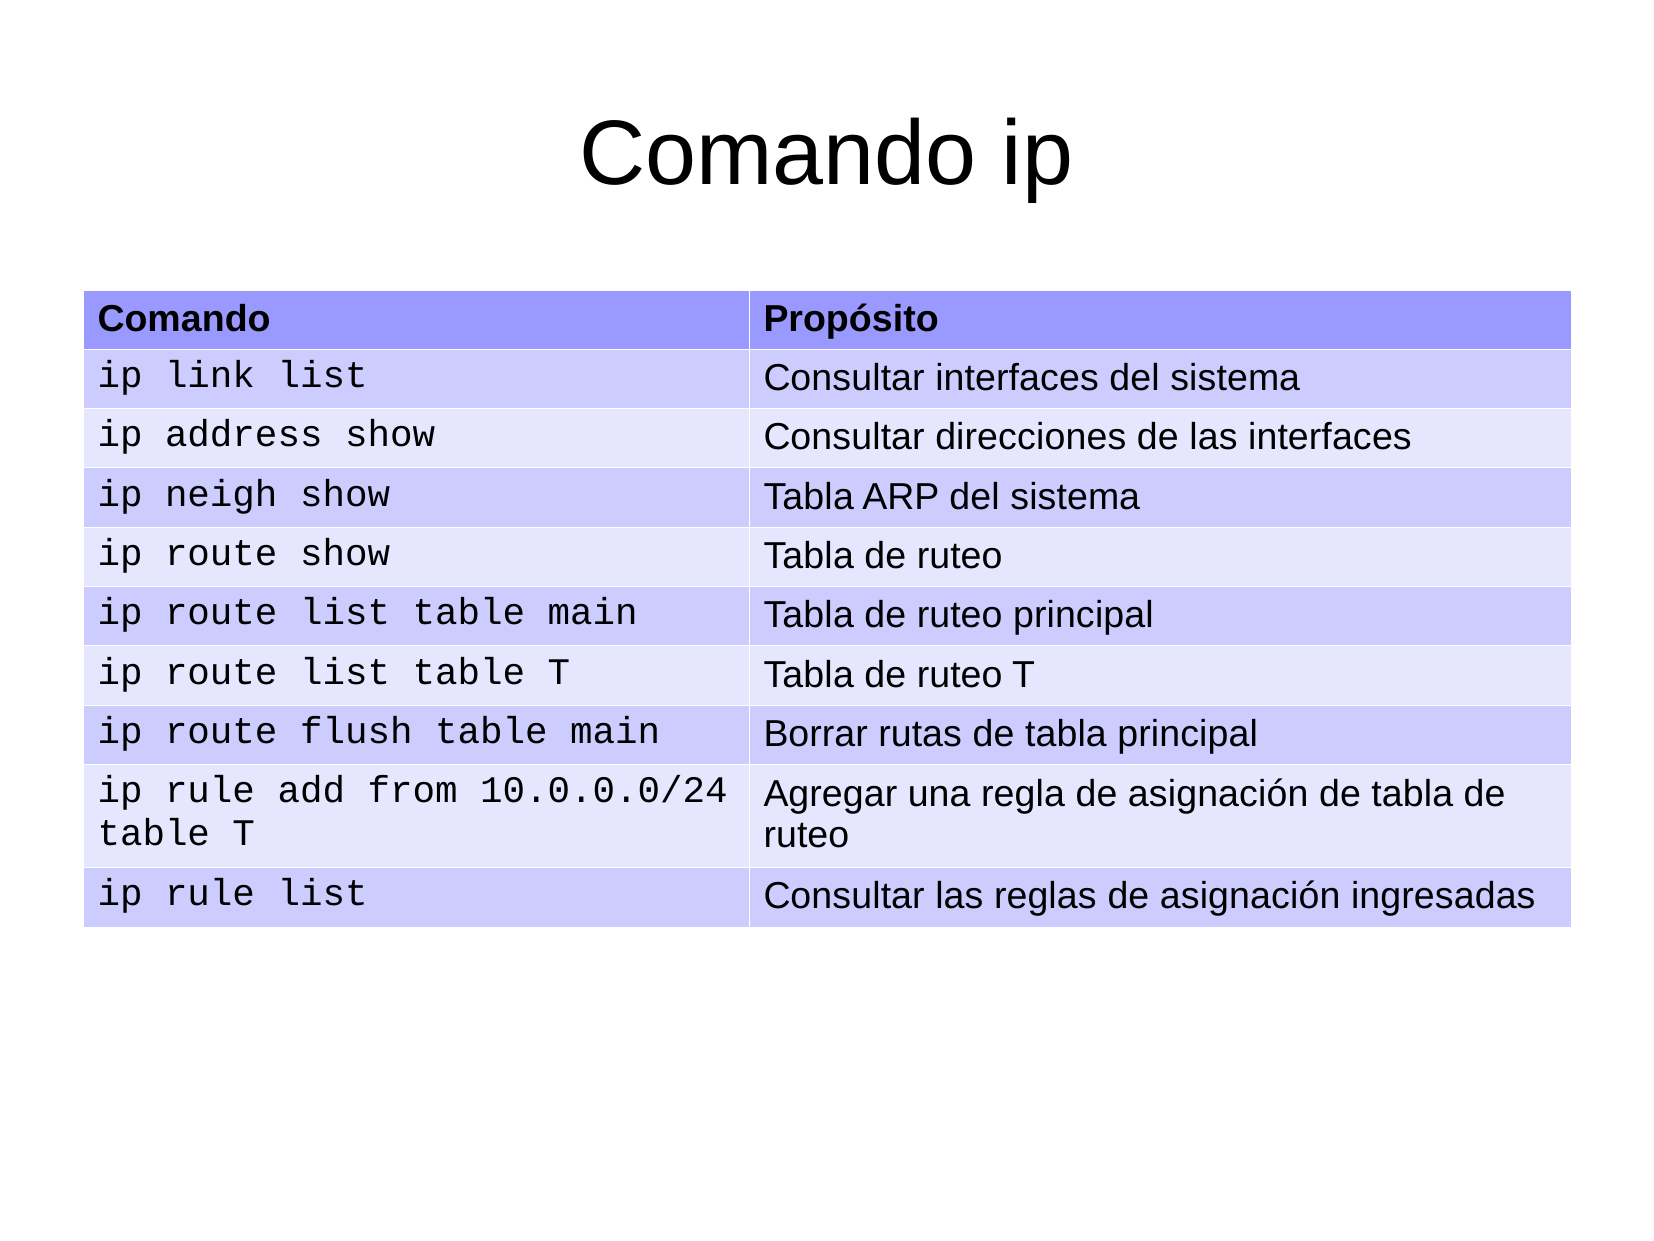

# Comando ip
| Comando | Propósito |
| --- | --- |
| ip link list | Consultar interfaces del sistema |
| ip address show | Consultar direcciones de las interfaces |
| ip neigh show | Tabla ARP del sistema |
| ip route show | Tabla de ruteo |
| ip route list table main | Tabla de ruteo principal |
| ip route list table T | Tabla de ruteo T |
| ip route flush table main | Borrar rutas de tabla principal |
| ip rule add from 10.0.0.0/24 table T | Agregar una regla de asignación de tabla de ruteo |
| ip rule list | Consultar las reglas de asignación ingresadas |